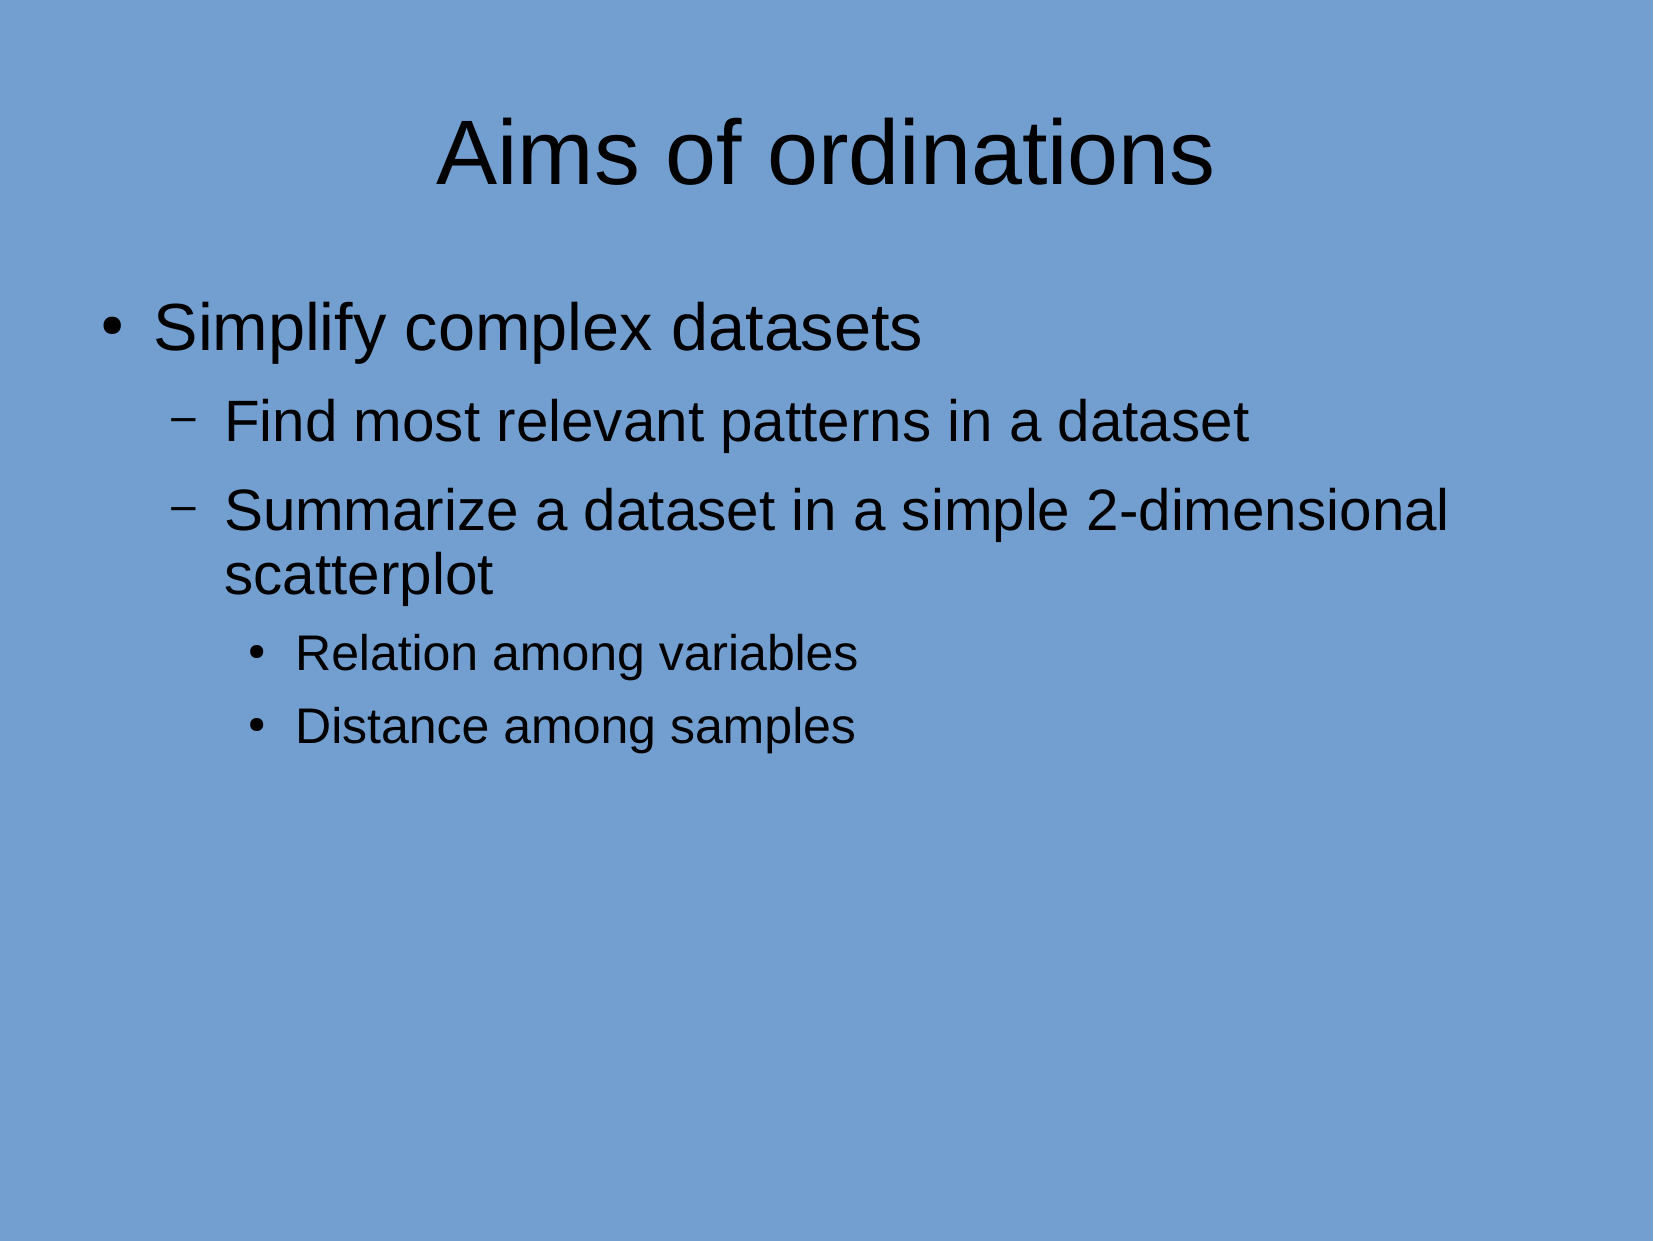

# Aims of ordinations
Simplify complex datasets
Find most relevant patterns in a dataset
Summarize a dataset in a simple 2-dimensional scatterplot
Relation among variables
Distance among samples